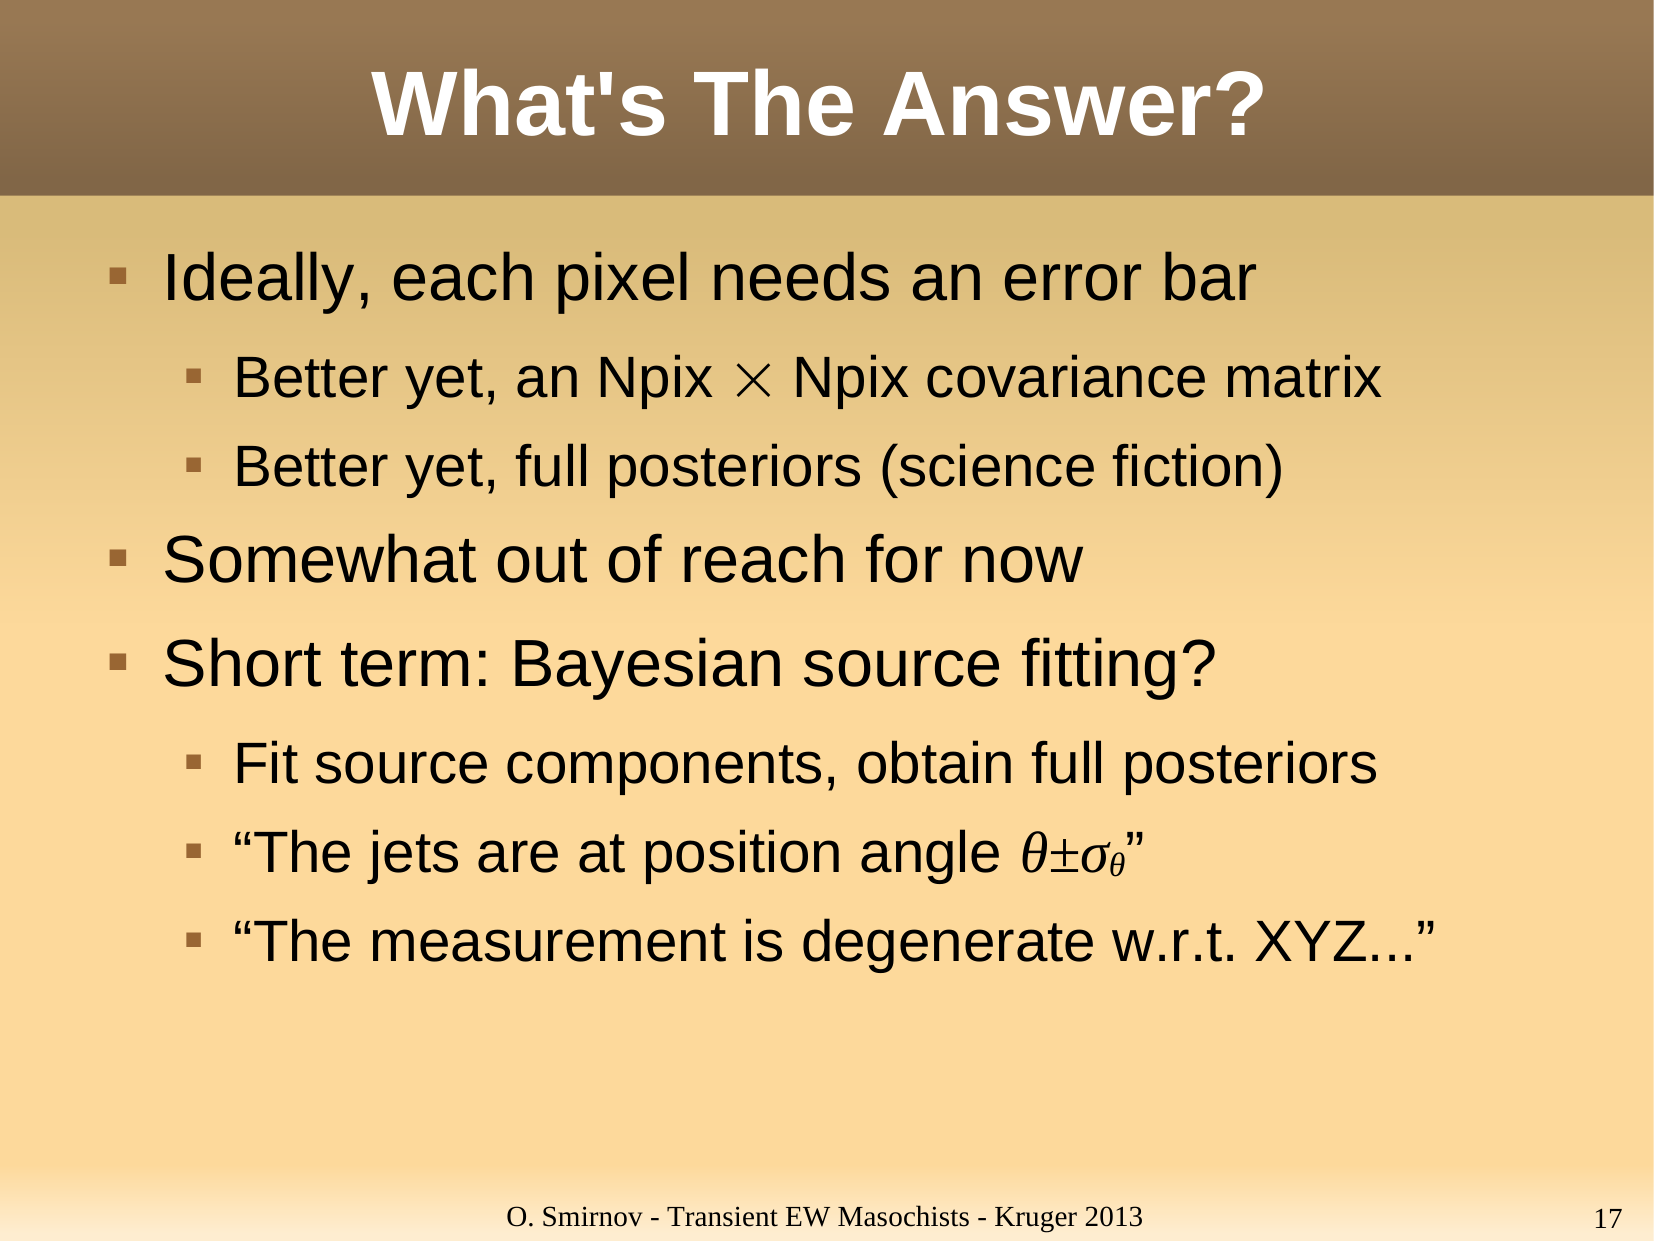

# What's The Answer?
Ideally, each pixel needs an error bar
Better yet, an Npix ´ Npix covariance matrix
Better yet, full posteriors (science fiction)
Somewhat out of reach for now
Short term: Bayesian source fitting?
Fit source components, obtain full posteriors
“The jets are at position angle θ±σθ”
“The measurement is degenerate w.r.t. XYZ...”
O. Smirnov - Transient EW Masochists - Kruger 2013
17